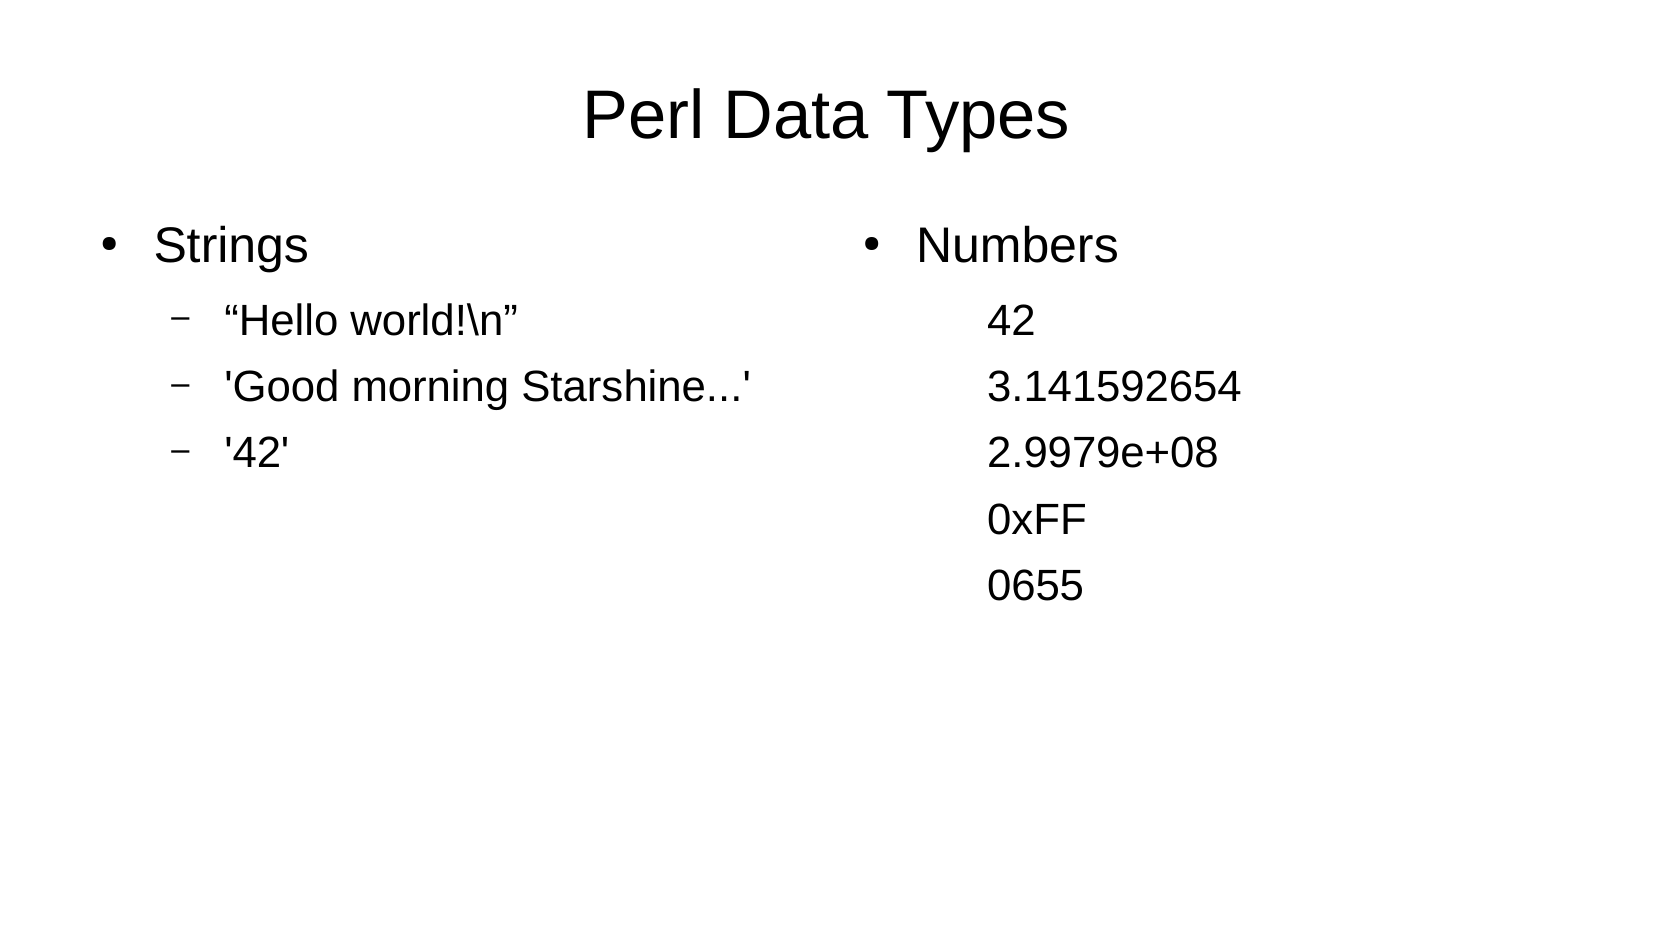

# Perl Data Types
Strings
“Hello world!\n”
'Good morning Starshine...'
'42'
Numbers
42
3.141592654
2.9979e+08
0xFF
0655